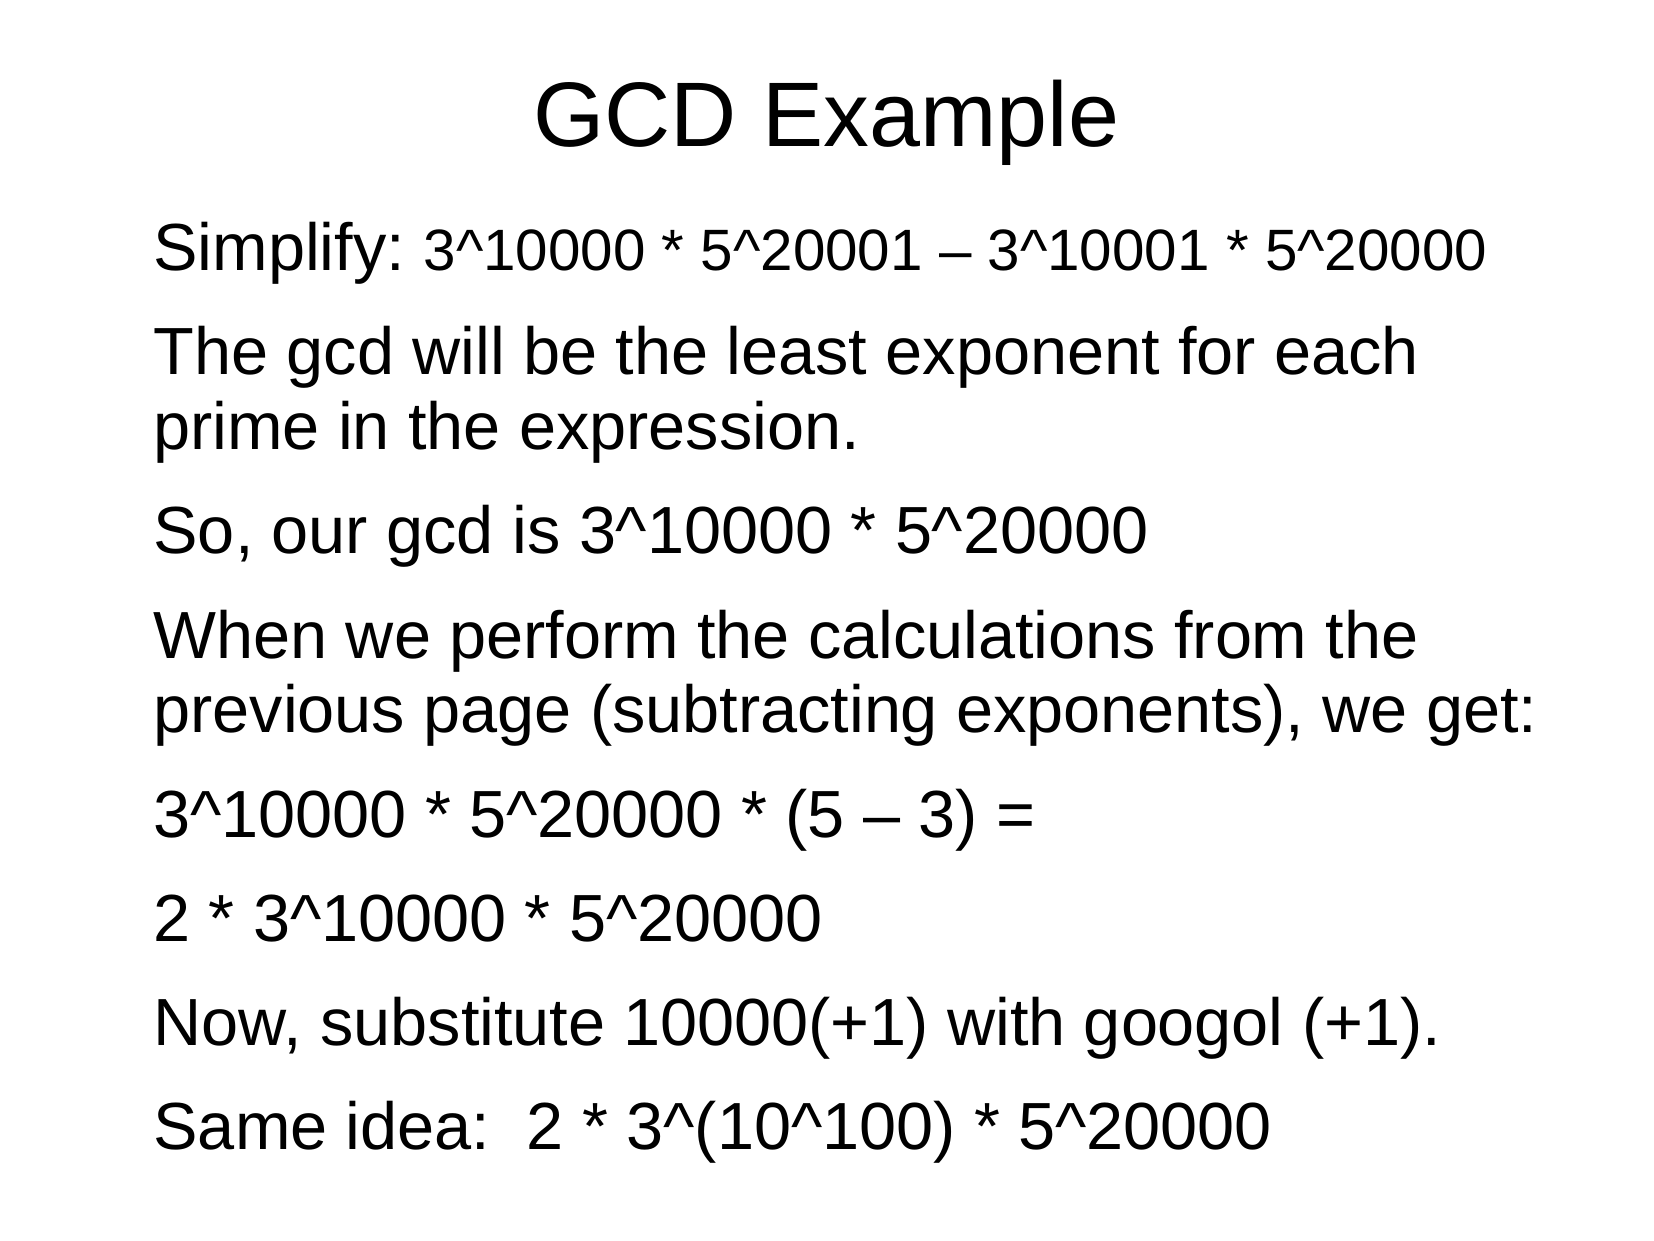

# GCD Example
Simplify: 3^10000 * 5^20001 – 3^10001 * 5^20000
The gcd will be the least exponent for each prime in the expression.
So, our gcd is 3^10000 * 5^20000
When we perform the calculations from the previous page (subtracting exponents), we get:
3^10000 * 5^20000 * (5 – 3) =
2 * 3^10000 * 5^20000
Now, substitute 10000(+1) with googol (+1).
Same idea: 2 * 3^(10^100) * 5^20000